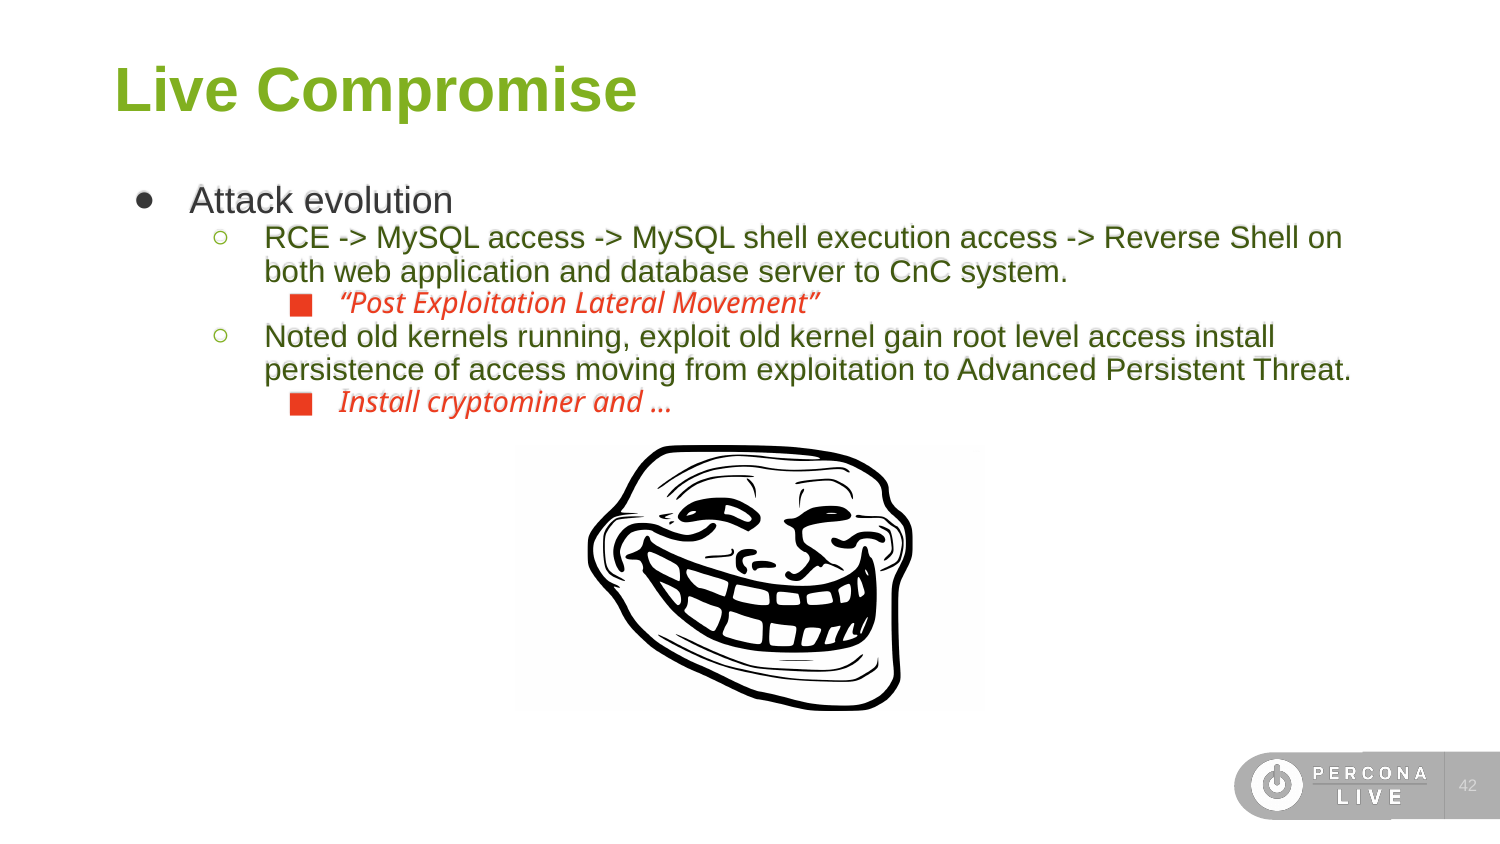

# Live Compromise
Attack evolution
RCE -> MySQL access -> MySQL shell execution access -> Reverse Shell on both web application and database server to CnC system.
“Post Exploitation Lateral Movement”
Noted old kernels running, exploit old kernel gain root level access install persistence of access moving from exploitation to Advanced Persistent Threat.
Install cryptominer and ...